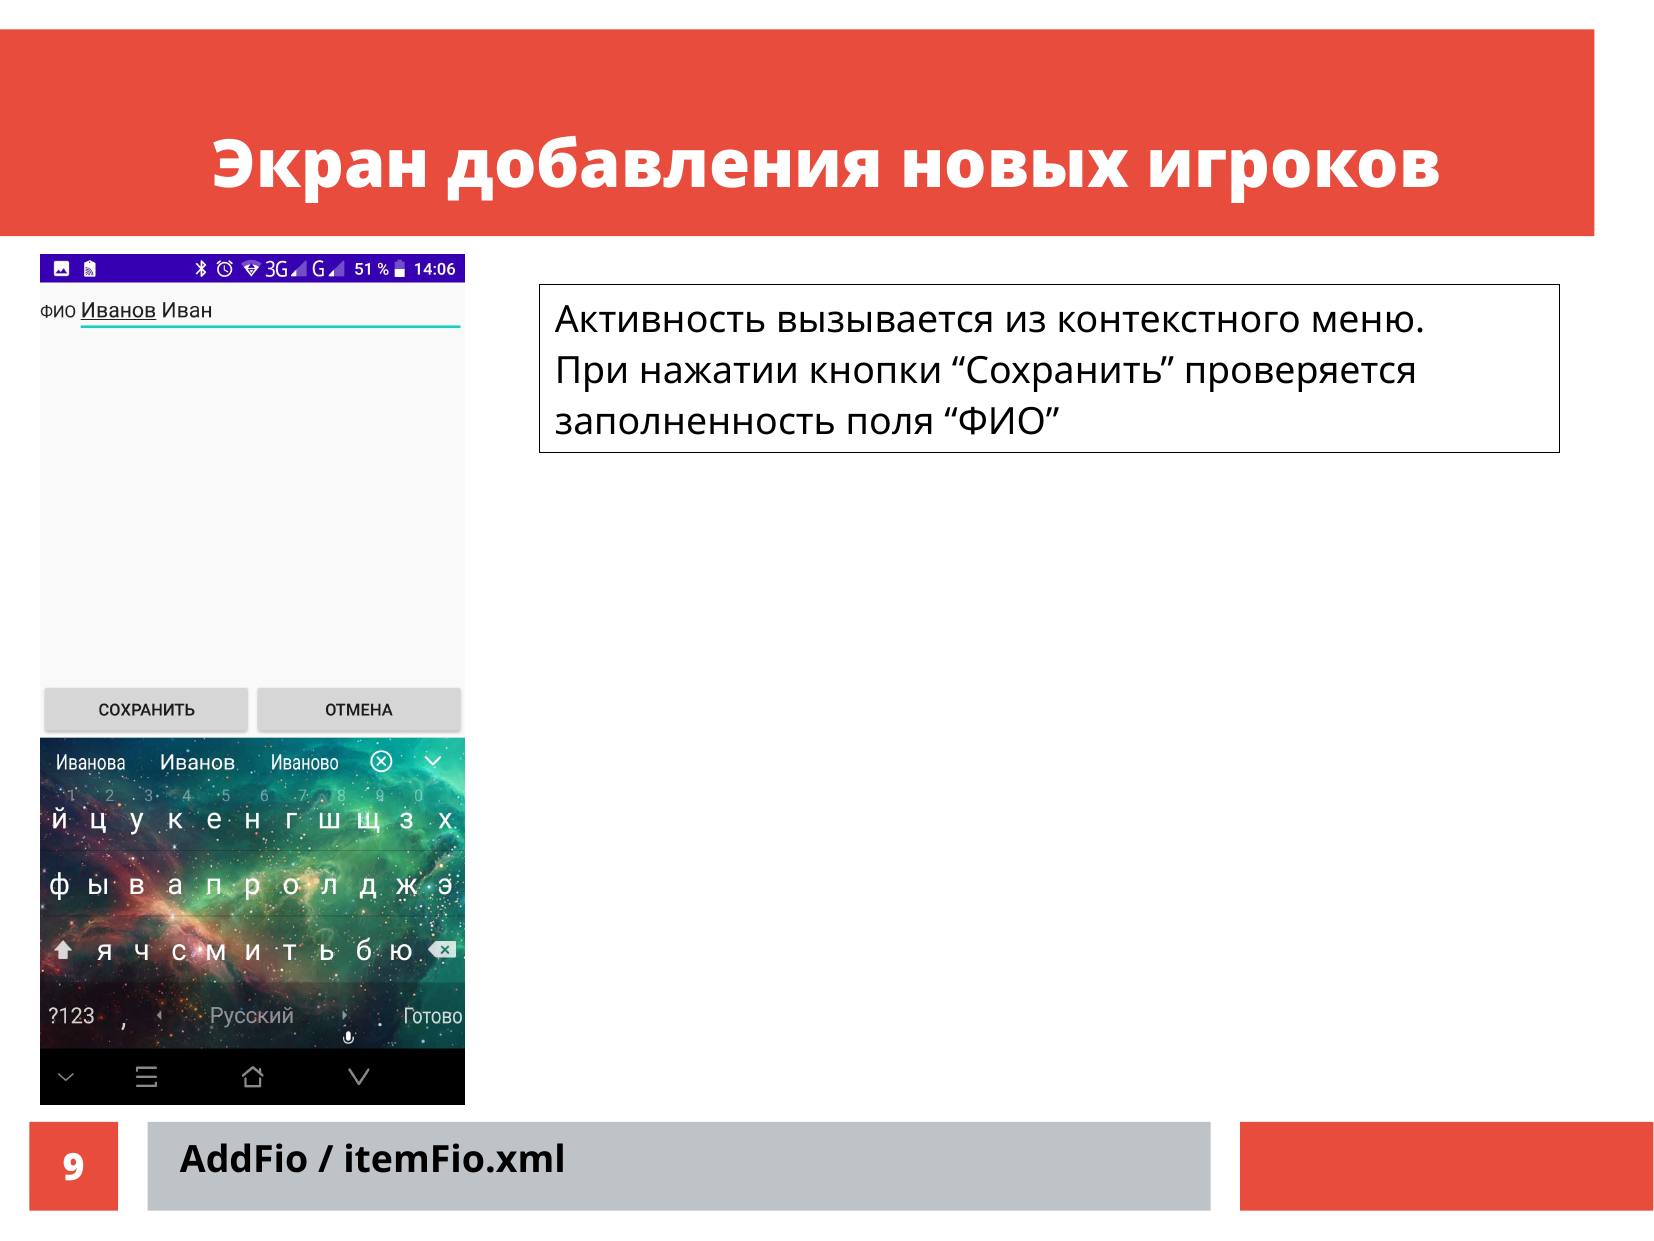

# Экран добавления новых игроков
Активность вызывается из контекстного меню.
При нажатии кнопки “Сохранить” проверяется заполненность поля “ФИО”
9
AddFio / itemFio.xml